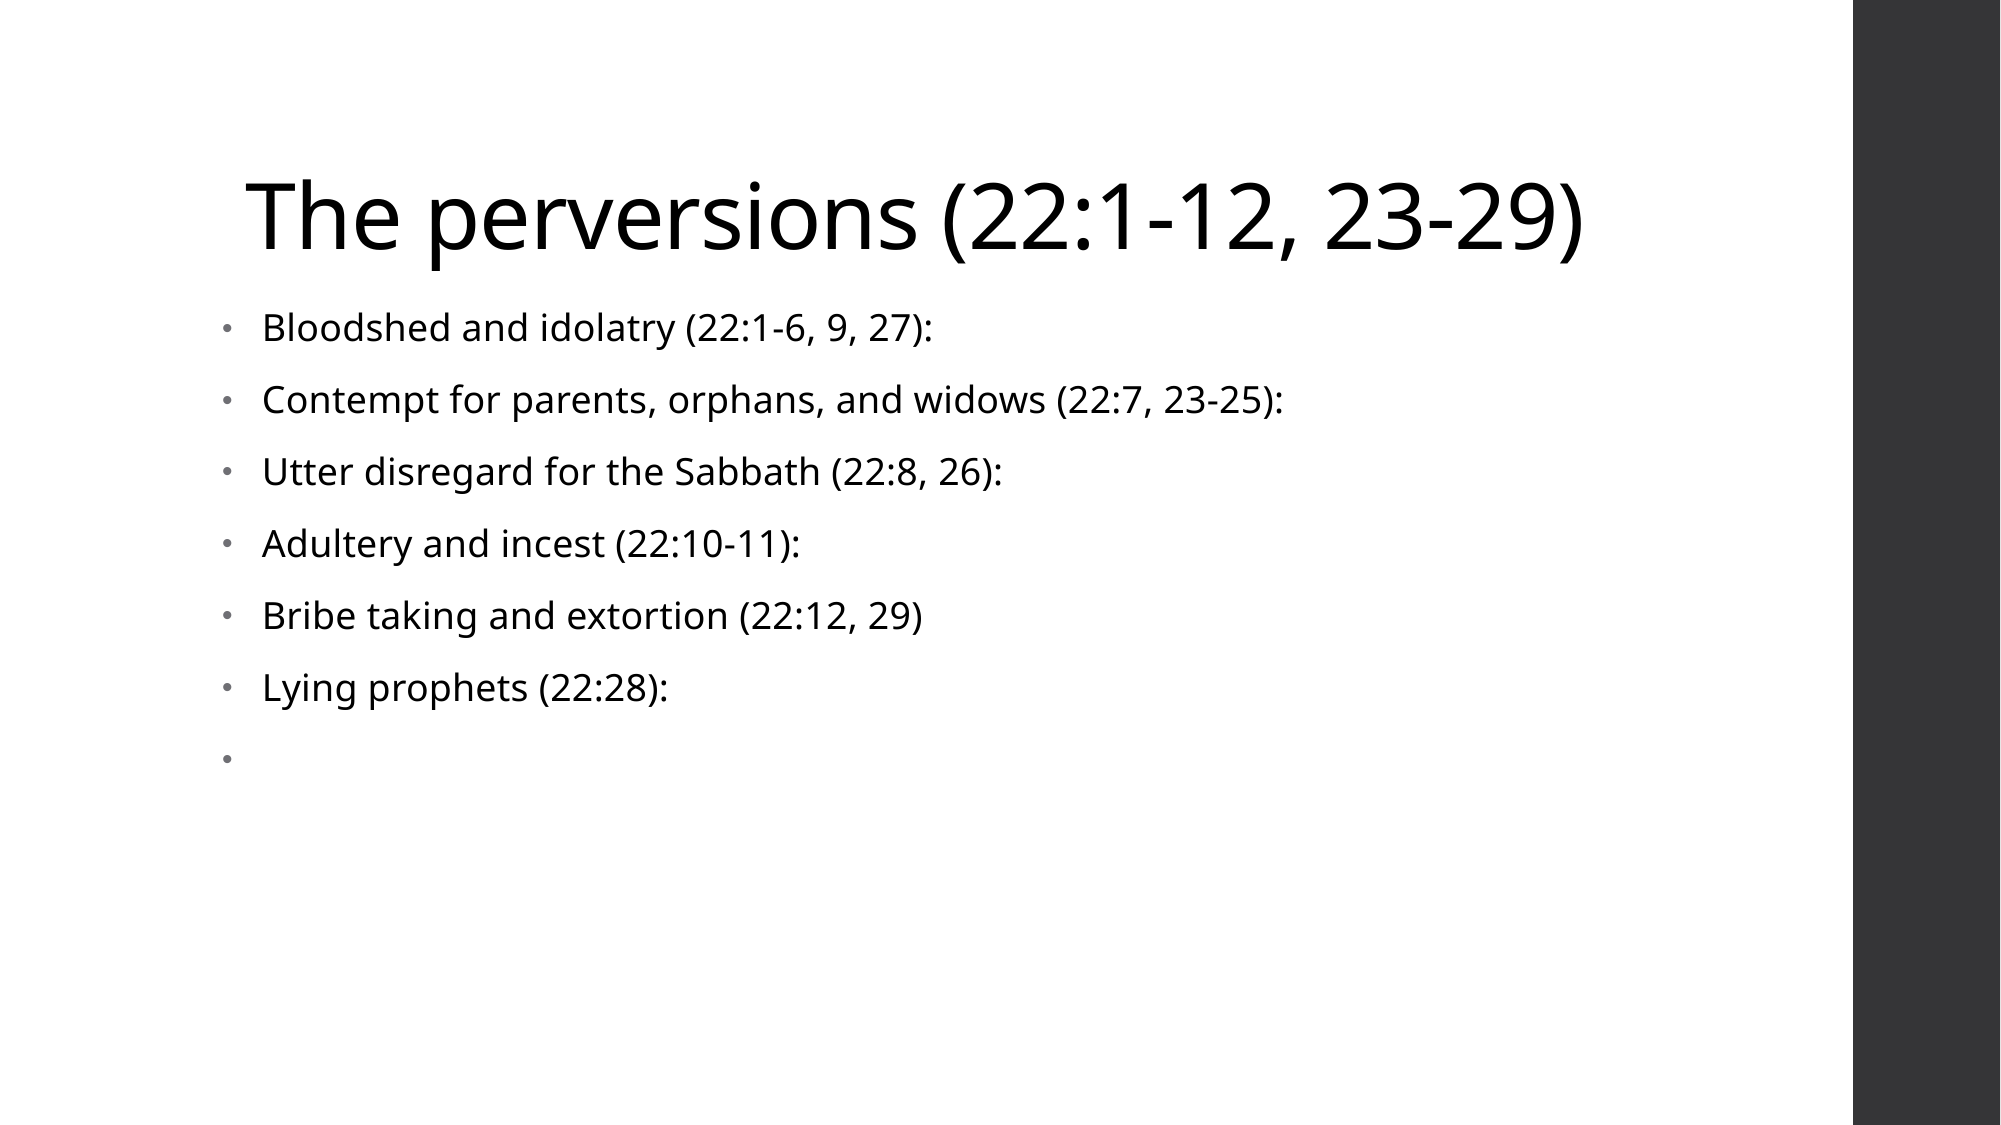

# The perversions (22:1-12, 23-29)
 Bloodshed and idolatry (22:1-6, 9, 27):
 Contempt for parents, orphans, and widows (22:7, 23-25):
 Utter disregard for the Sabbath (22:8, 26):
 Adultery and incest (22:10-11):
 Bribe taking and extortion (22:12, 29)
 Lying prophets (22:28):